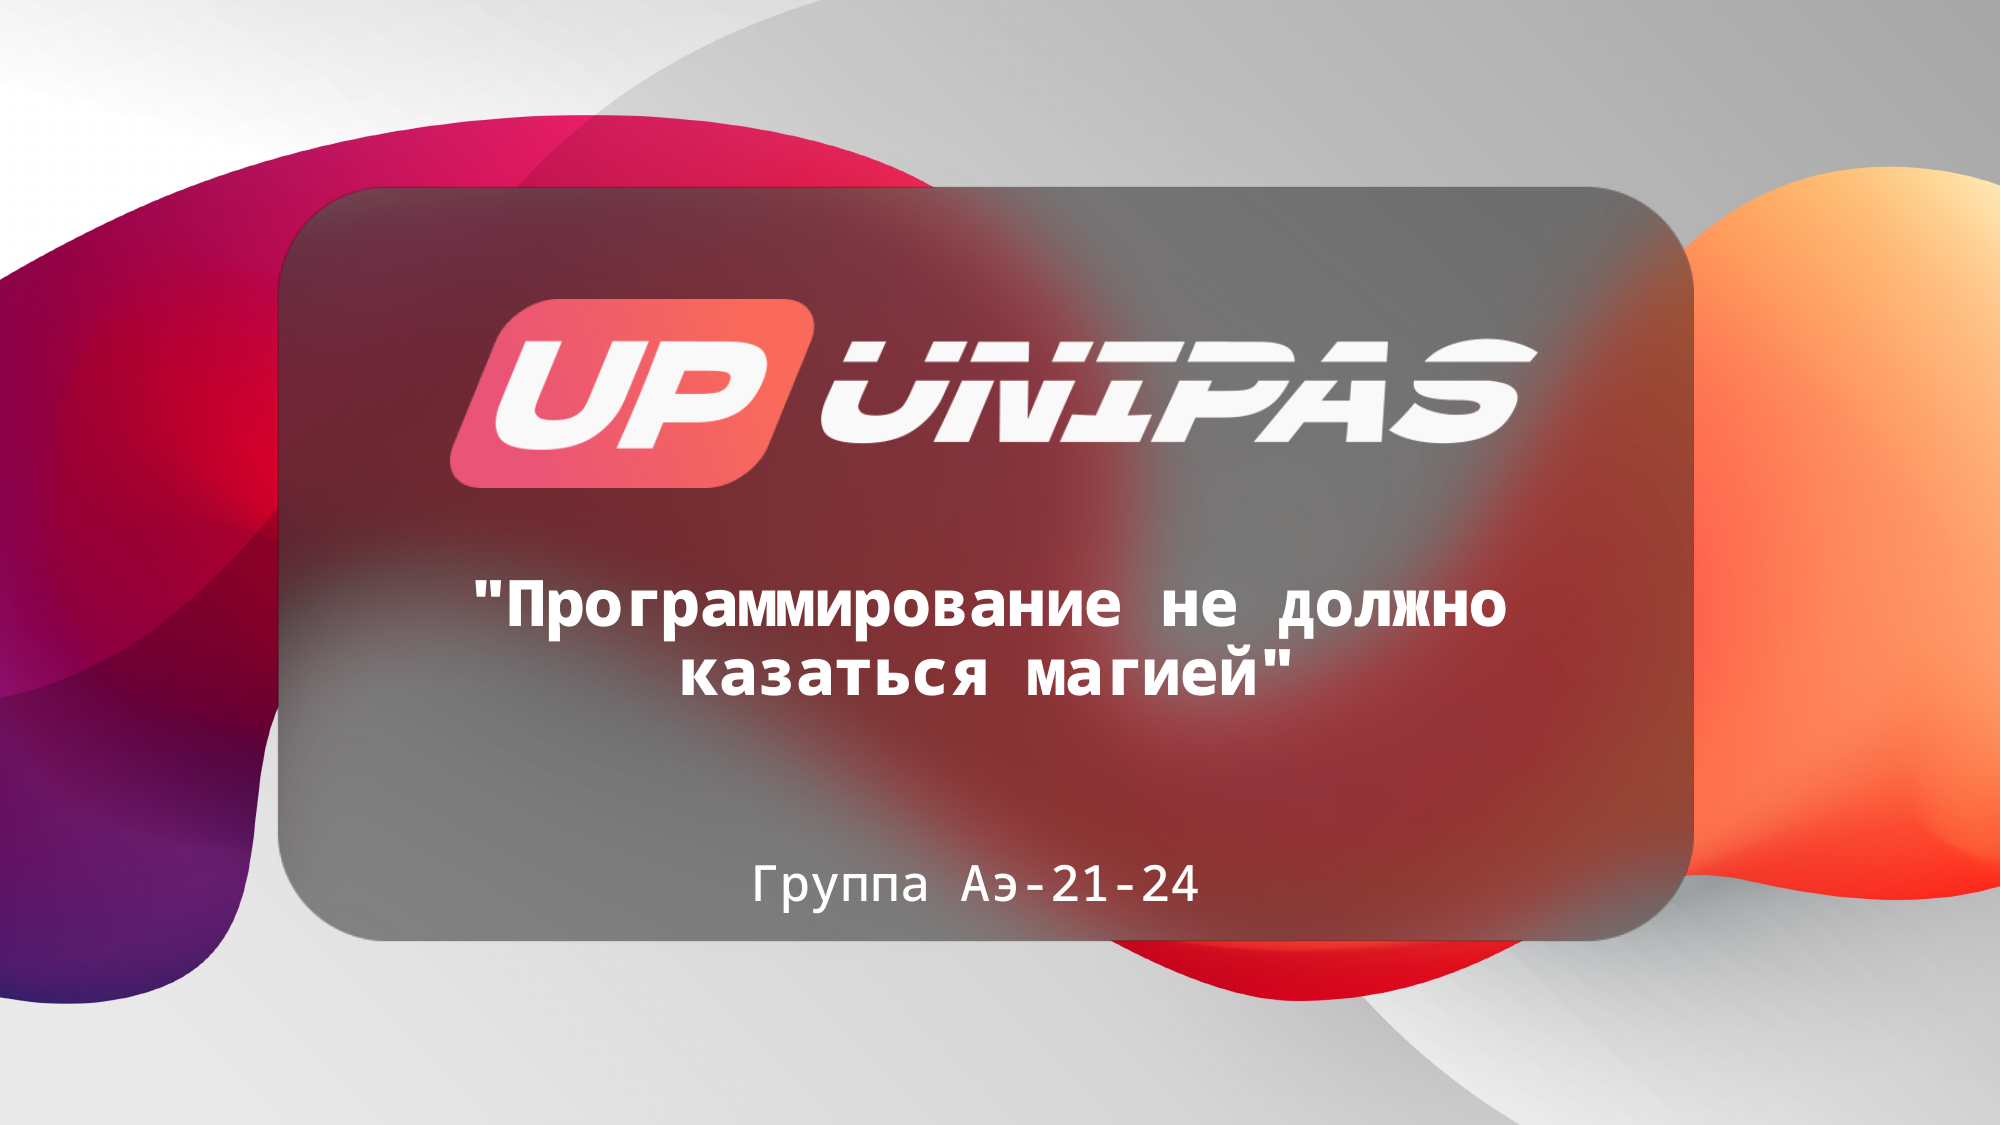

# "Программирование не должно казаться магией"
Группа Аэ-21-24